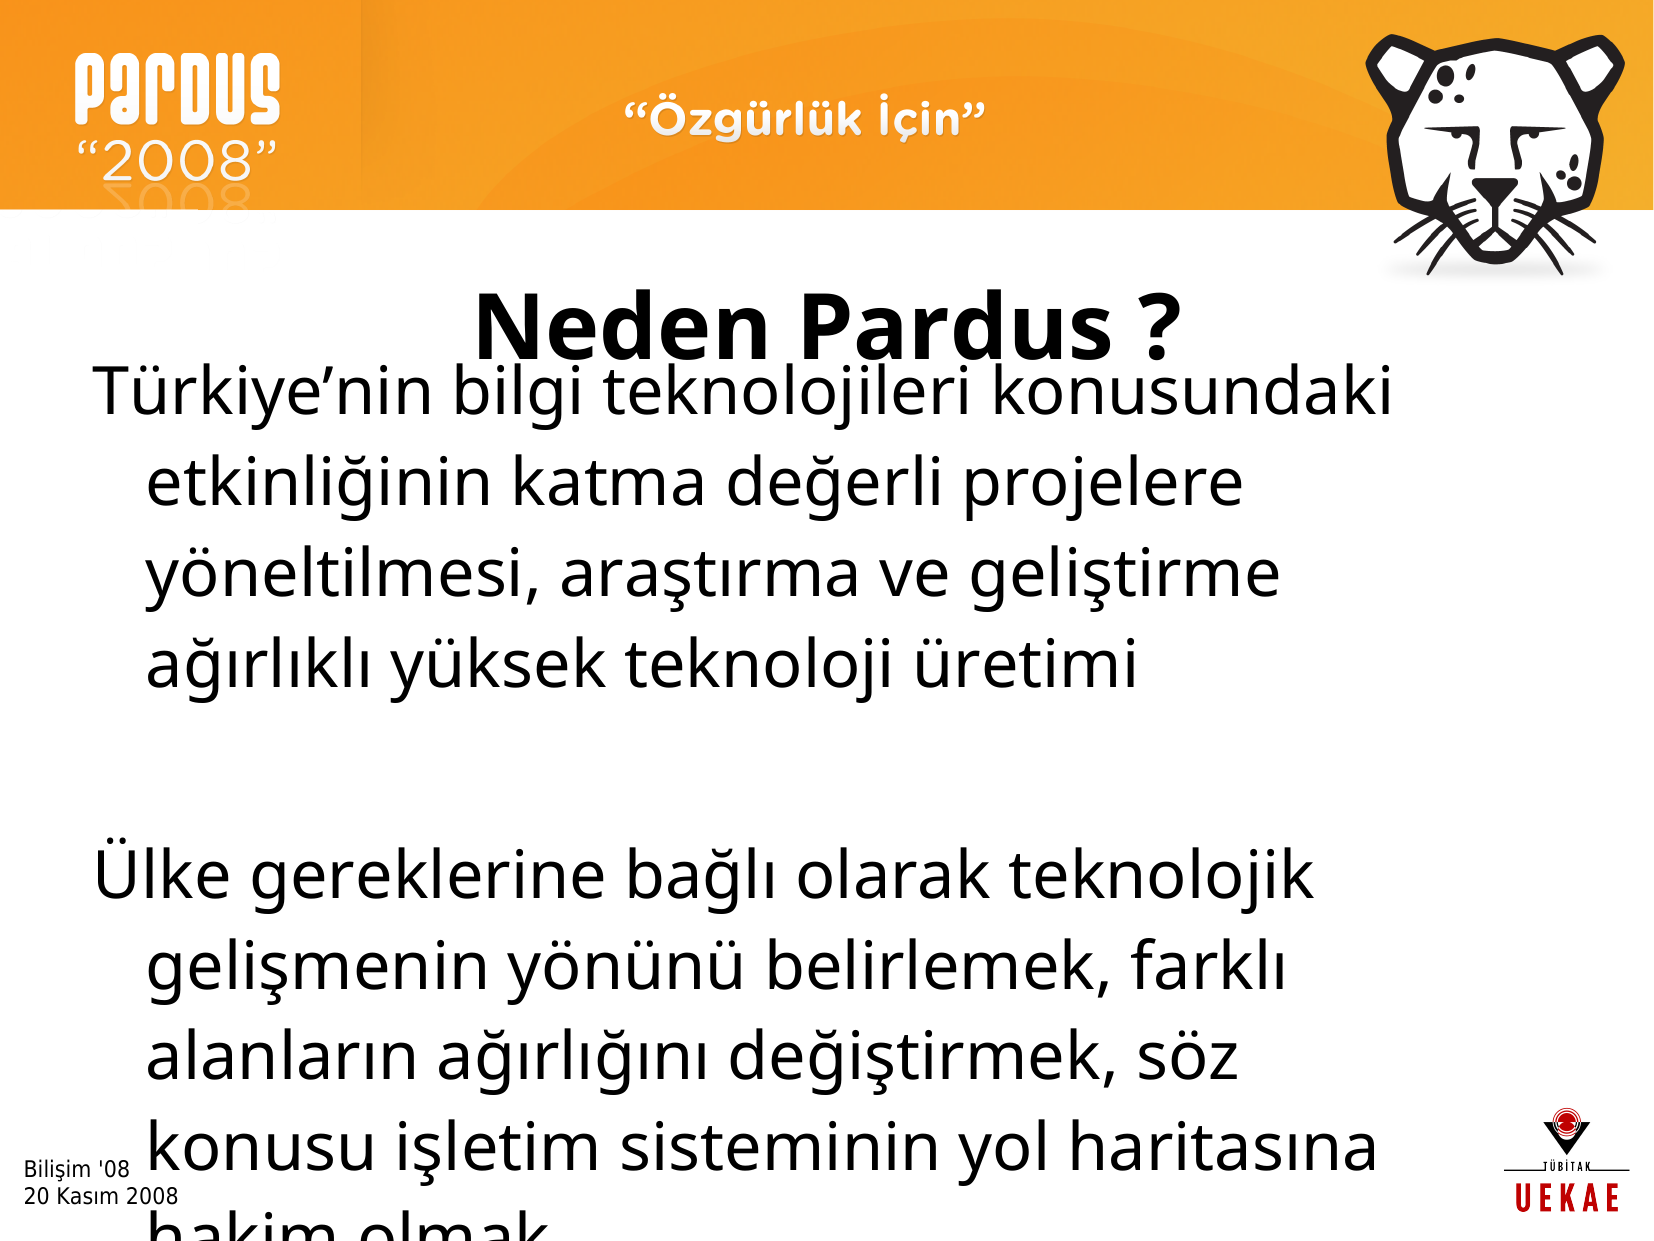

# Neden Pardus ?
Türkiye’nin bilgi teknolojileri konusundaki etkinliğinin katma değerli projelere yöneltilmesi, araştırma ve geliştirme ağırlıklı yüksek teknoloji üretimi
Ülke gereklerine bağlı olarak teknolojik gelişmenin yönünü belirlemek, farklı alanların ağırlığını değiştirmek, söz konusu işletim sisteminin yol haritasına hakim olmak